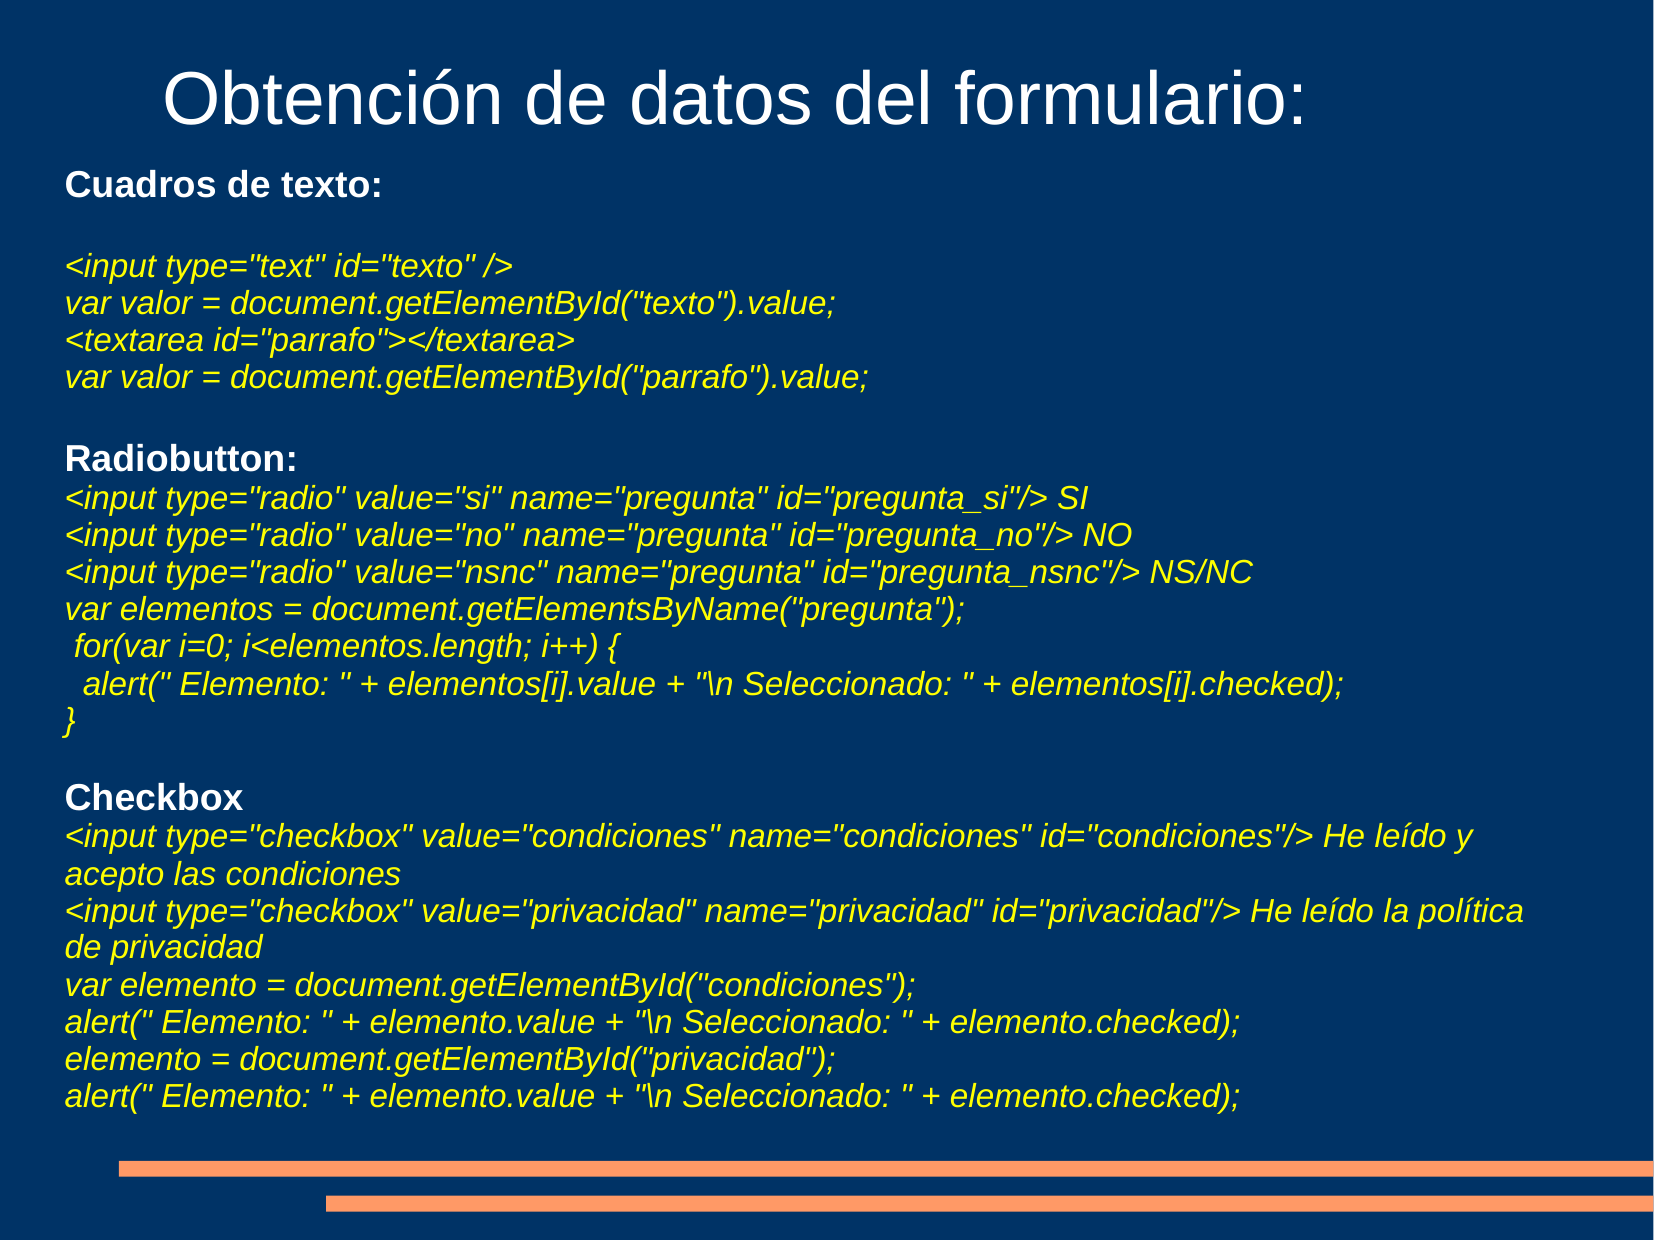

Obtención de datos del formulario:
Cuadros de texto:
<input type="text" id="texto" />
var valor = document.getElementById("texto").value;
<textarea id="parrafo"></textarea>
var valor = document.getElementById("parrafo").value;
Radiobutton:
<input type="radio" value="si" name="pregunta" id="pregunta_si"/> SI
<input type="radio" value="no" name="pregunta" id="pregunta_no"/> NO
<input type="radio" value="nsnc" name="pregunta" id="pregunta_nsnc"/> NS/NC
var elementos = document.getElementsByName("pregunta");
 for(var i=0; i<elementos.length; i++) {
 alert(" Elemento: " + elementos[i].value + "\n Seleccionado: " + elementos[i].checked);
}
Checkbox
<input type="checkbox" value="condiciones" name="condiciones" id="condiciones"/> He leído y acepto las condiciones
<input type="checkbox" value="privacidad" name="privacidad" id="privacidad"/> He leído la política de privacidad
var elemento = document.getElementById("condiciones");
alert(" Elemento: " + elemento.value + "\n Seleccionado: " + elemento.checked);
elemento = document.getElementById("privacidad");
alert(" Elemento: " + elemento.value + "\n Seleccionado: " + elemento.checked);